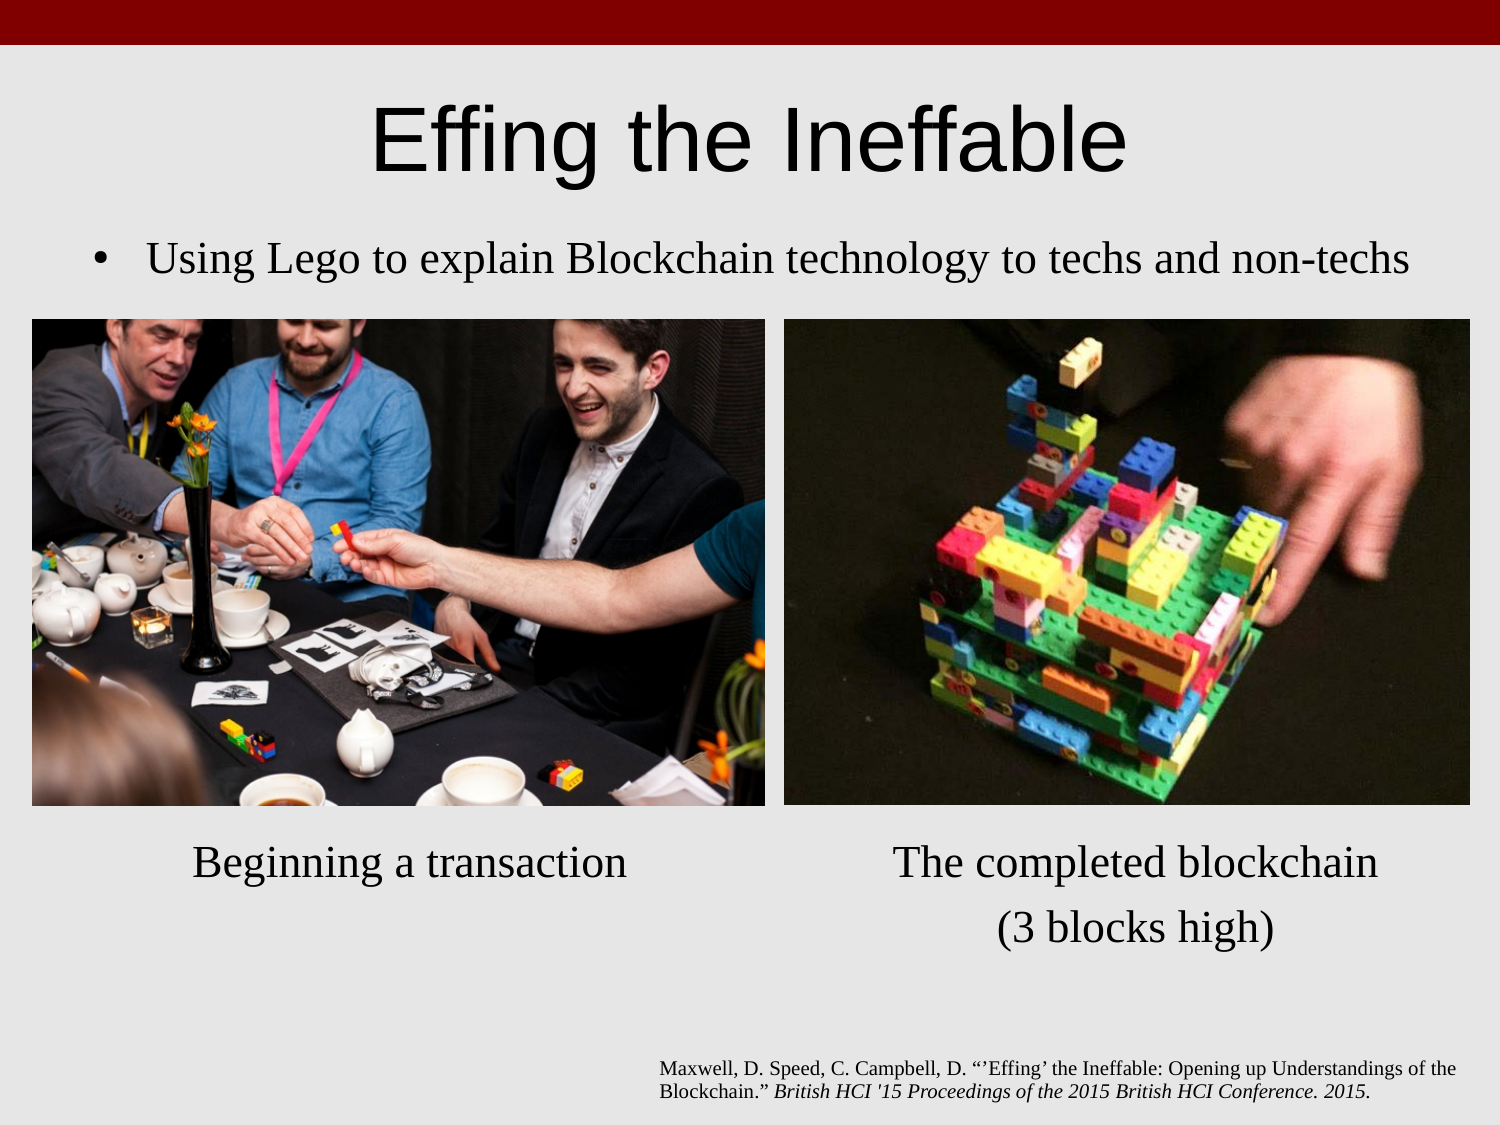

# Effing the Ineffable
Using Lego to explain Blockchain technology to techs and non-techs
Beginning a transaction
The completed blockchain
(3 blocks high)
Maxwell, D. Speed, C. Campbell, D. “’Effing’ the Ineffable: Opening up Understandings of the Blockchain.” British HCI '15 Proceedings of the 2015 British HCI Conference. 2015.